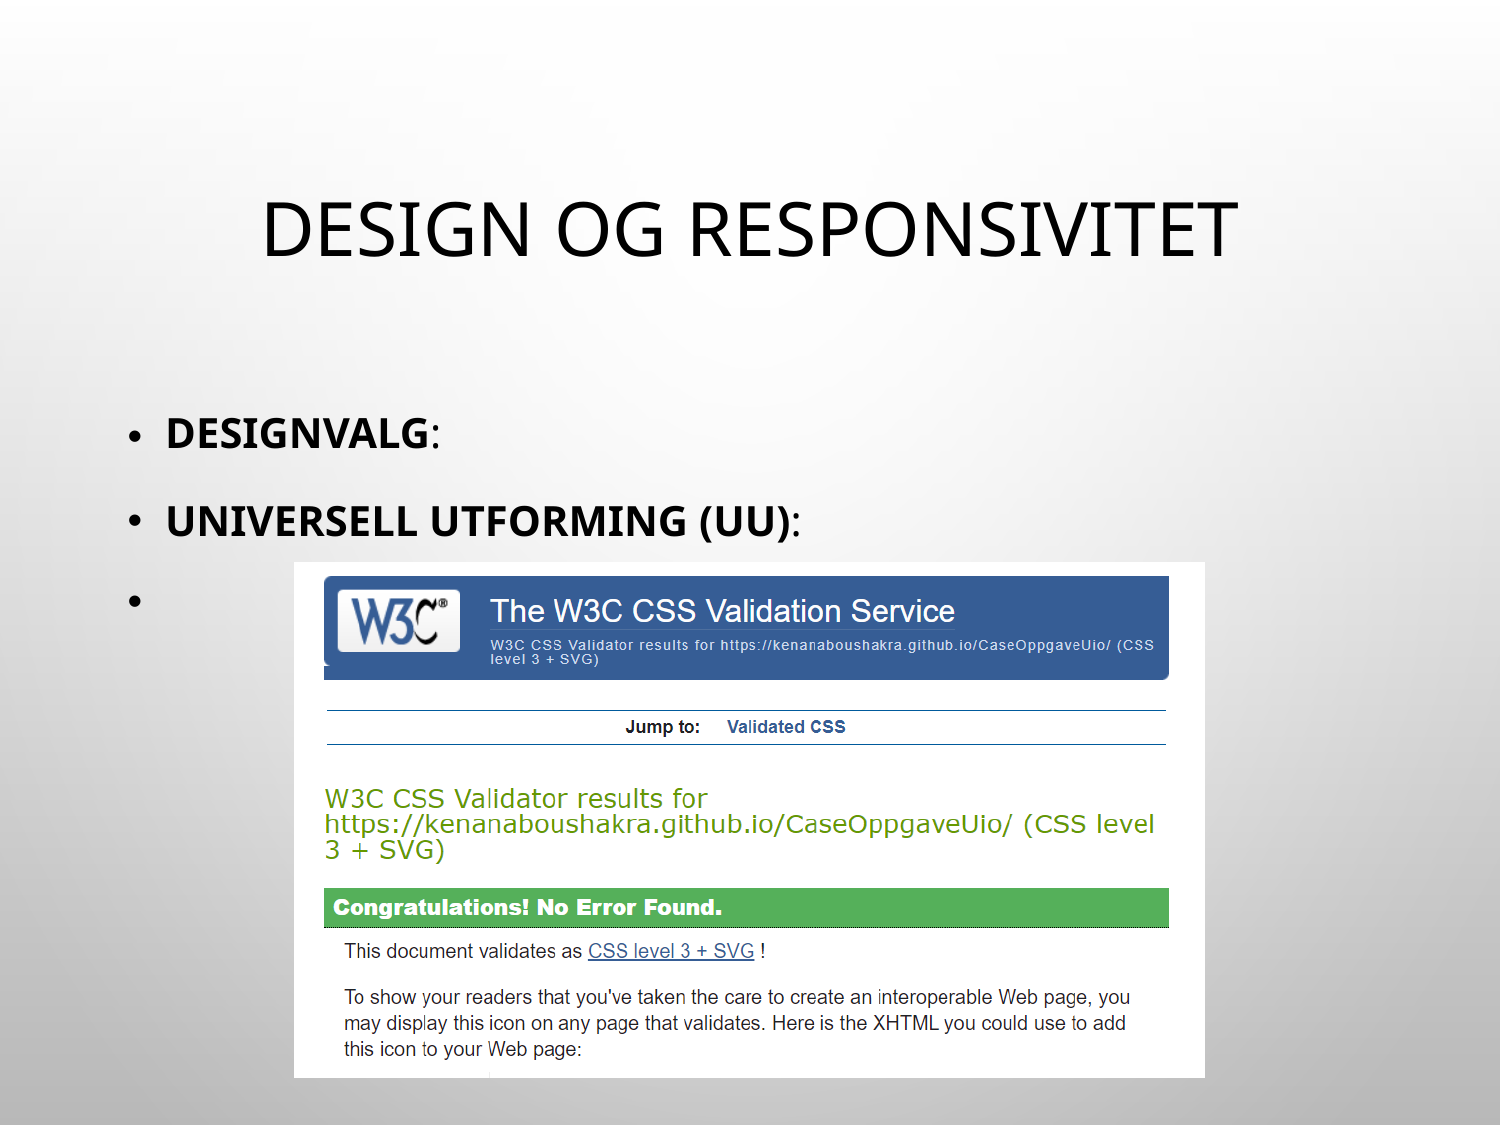

# Design og Responsivitet
Designvalg:
Universell Utforming (UU):